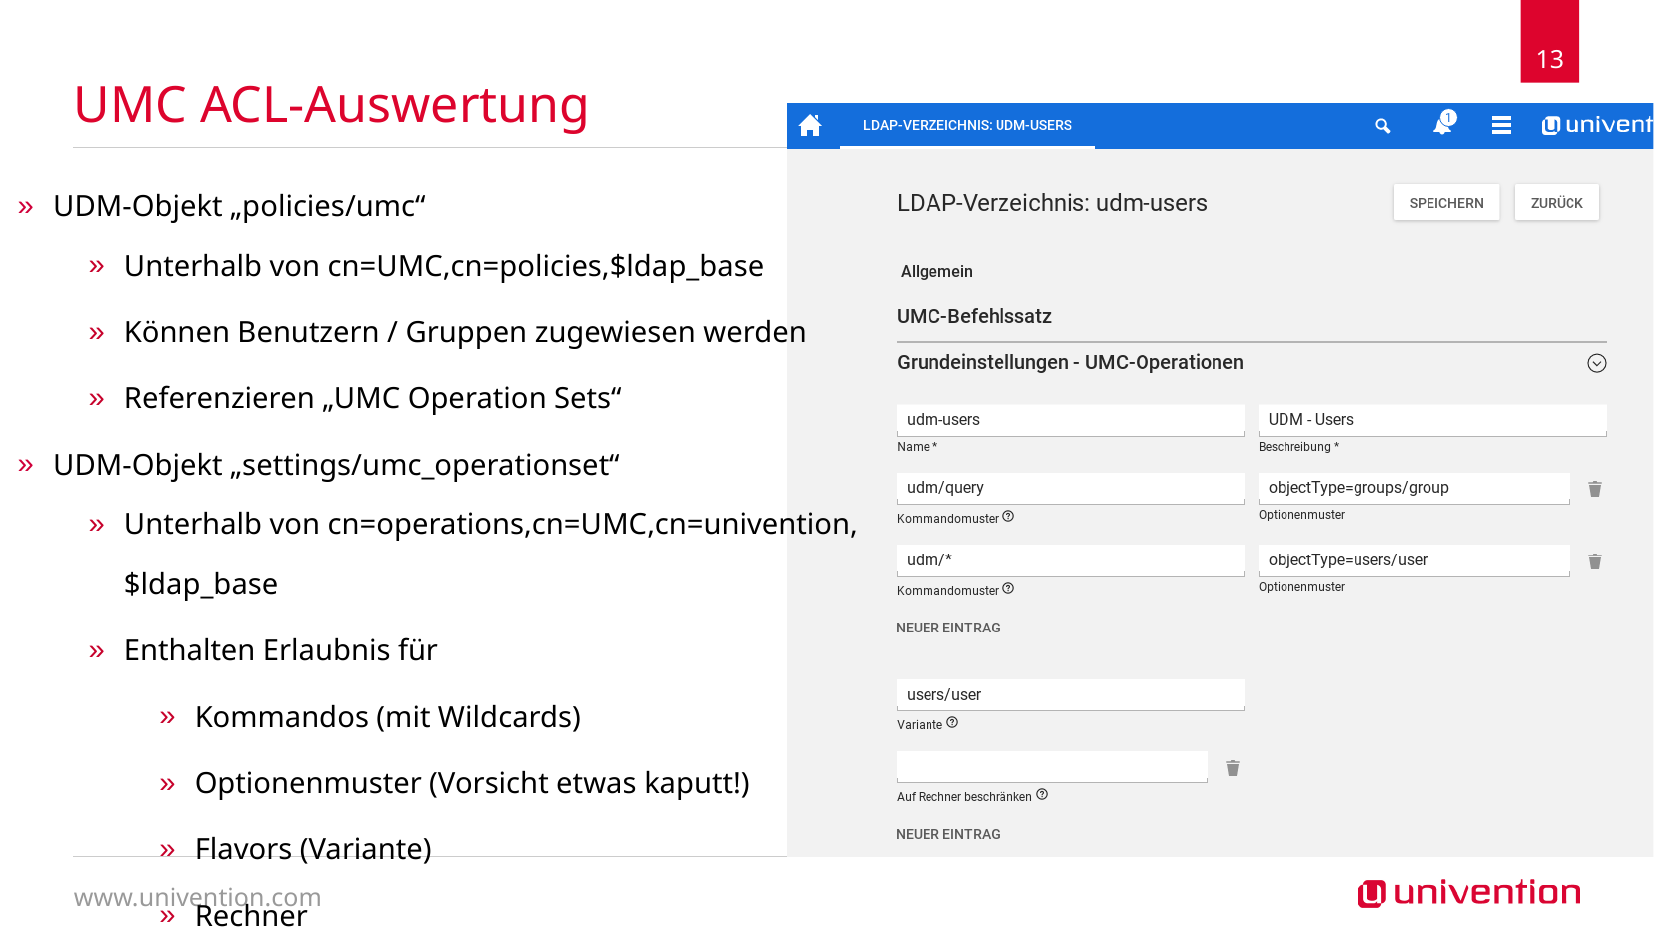

# UMC ACL-Auswertung
UDM-Objekt „policies/umc“
Unterhalb von cn=UMC,cn=policies,$ldap_base
Können Benutzern / Gruppen zugewiesen werden
Referenzieren „UMC Operation Sets“
UDM-Objekt „settings/umc_operationset“
Unterhalb von cn=operations,cn=UMC,cn=univention,$ldap_base
Enthalten Erlaubnis für
Kommandos (mit Wildcards)
Optionenmuster (Vorsicht etwas kaputt!)
Flavors (Variante)
Rechner